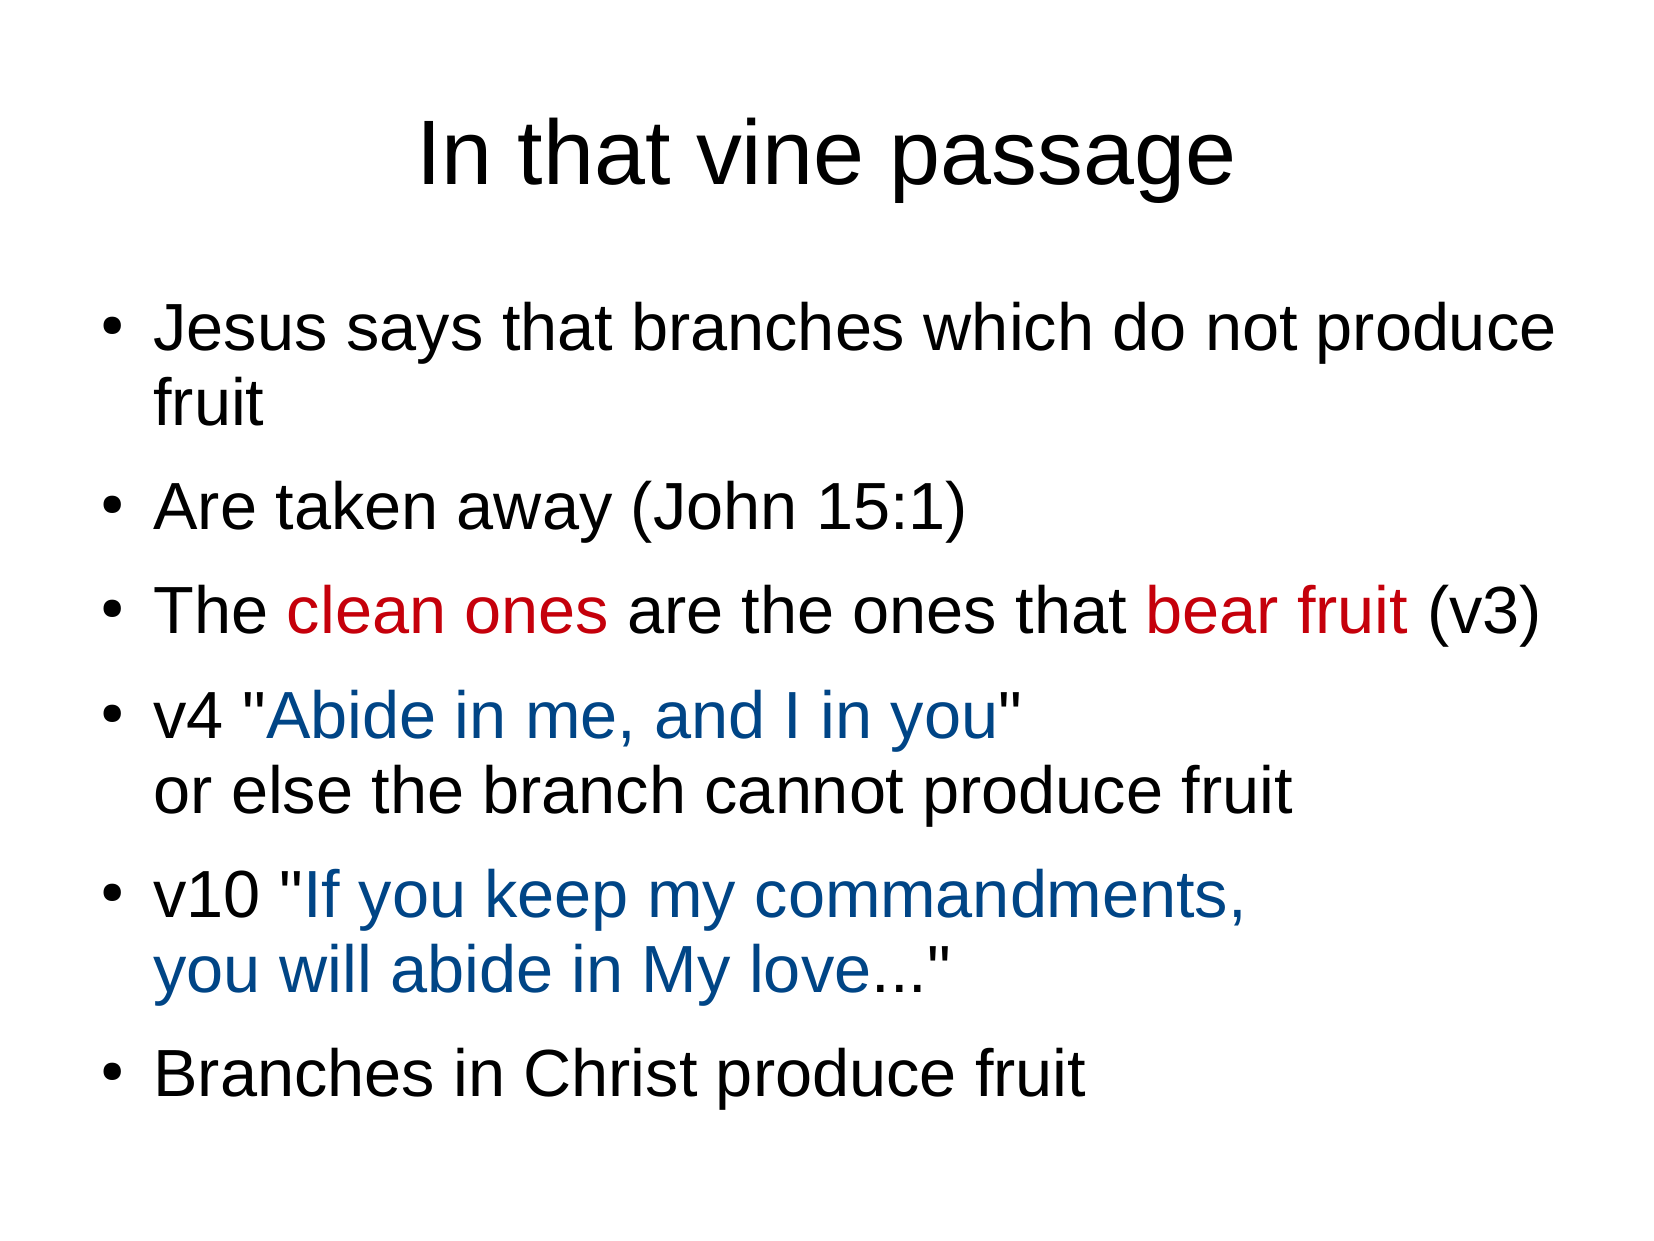

# In that vine passage
Jesus says that branches which do not produce fruit
Are taken away (John 15:1)
The clean ones are the ones that bear fruit (v3)
v4 "Abide in me, and I in you"
or else the branch cannot produce fruit
v10 "If you keep my commandments,
you will abide in My love..."
Branches in Christ produce fruit